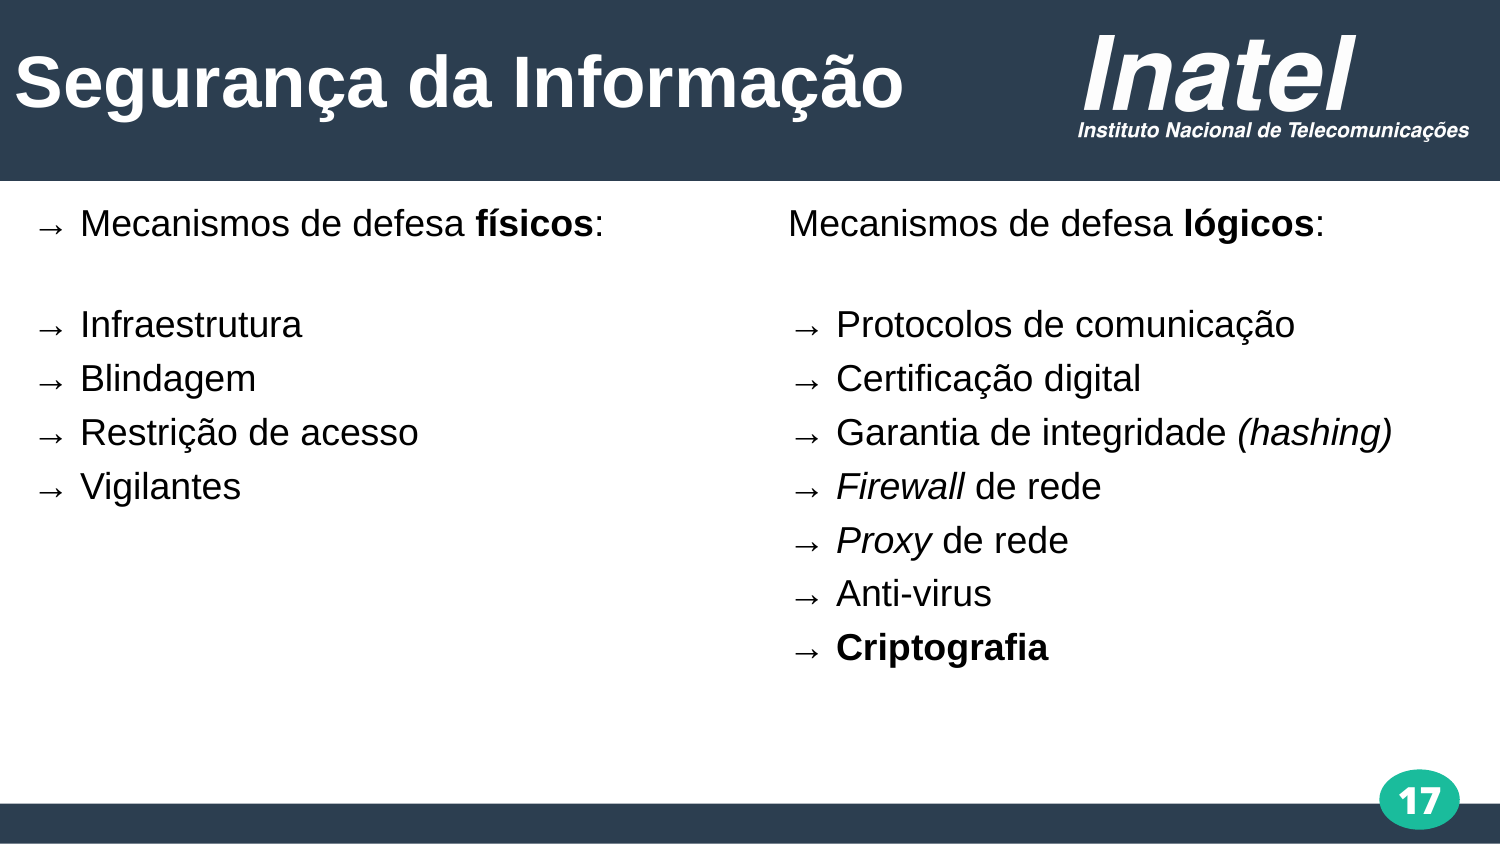

Segurança da Informação
→ Mecanismos de defesa físicos:
→ Infraestrutura
→ Blindagem
→ Restrição de acesso
→ Vigilantes
Mecanismos de defesa lógicos:
→ Protocolos de comunicação
→ Certificação digital
→ Garantia de integridade (hashing)
→ Firewall de rede
→ Proxy de rede
→ Anti-virus
→ Criptografia
17